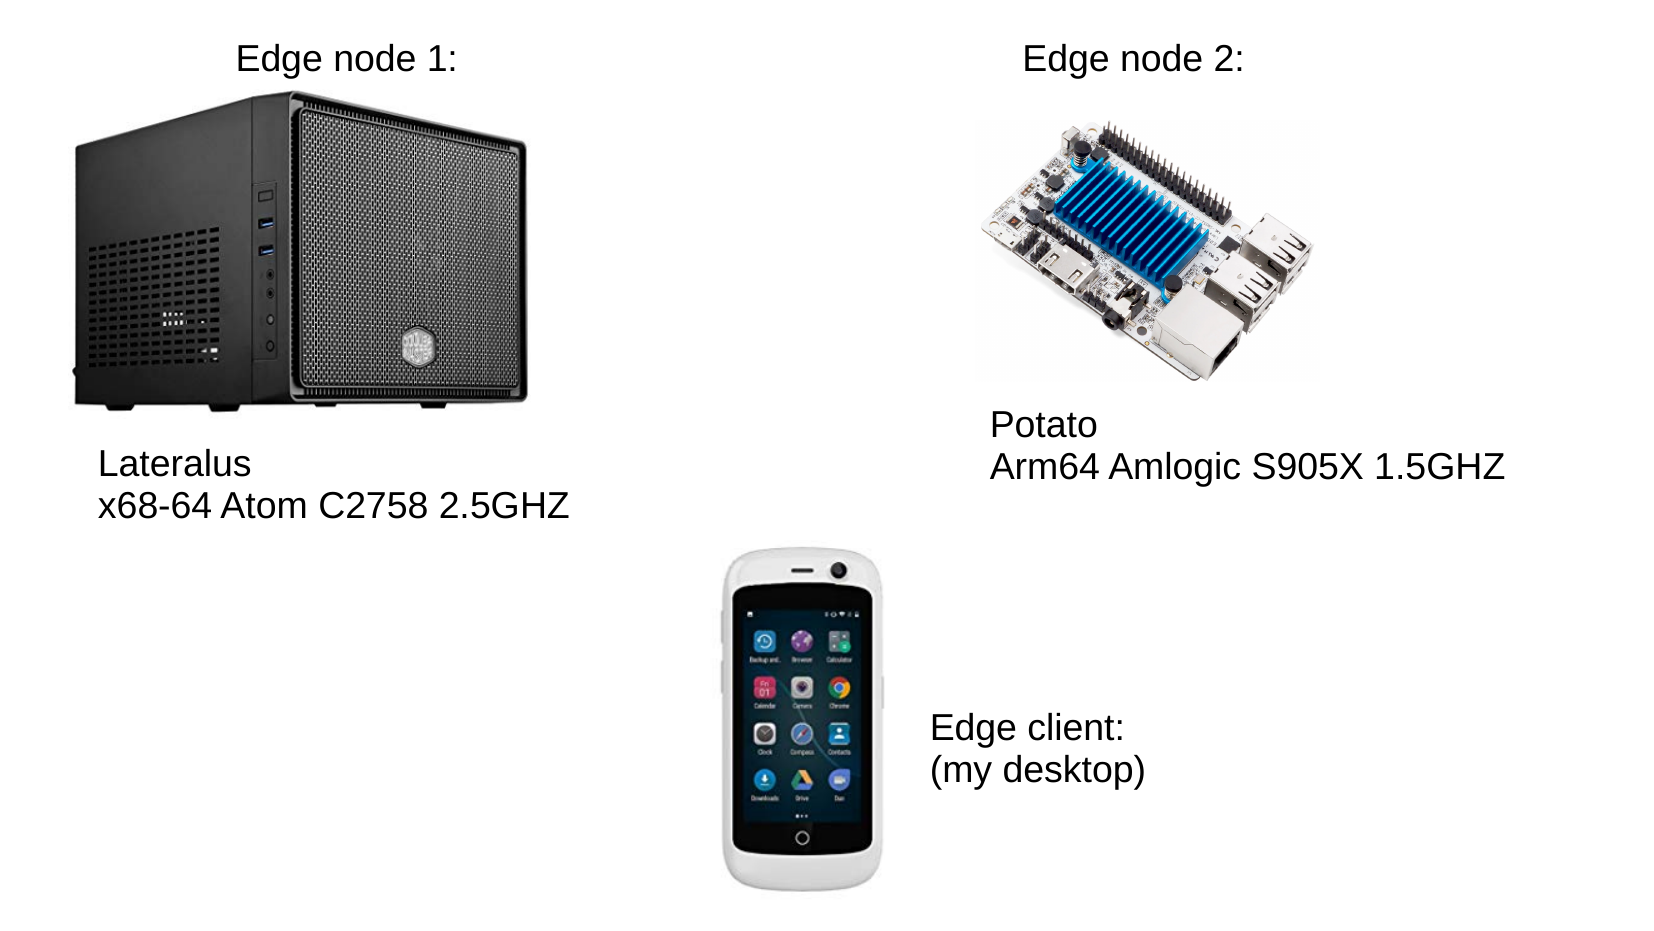

Edge node 1:
Edge node 2:
Potato
Arm64 Amlogic S905X 1.5GHZ
Lateralus
x68-64 Atom C2758 2.5GHZ
Edge client:
(my desktop)